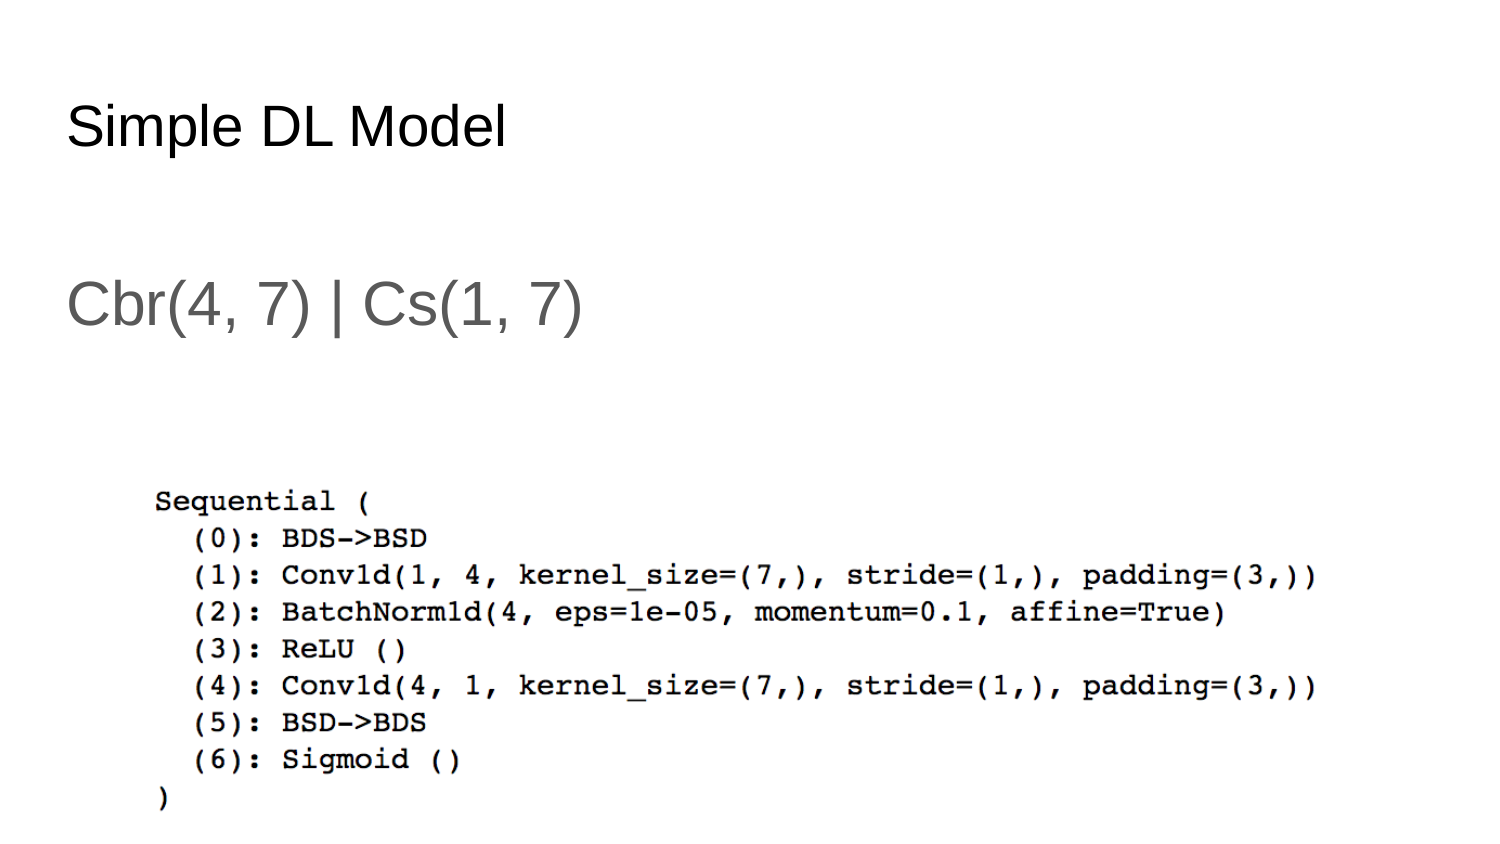

# Simple DL Model
Cbr(4, 7) | Cs(1, 7)